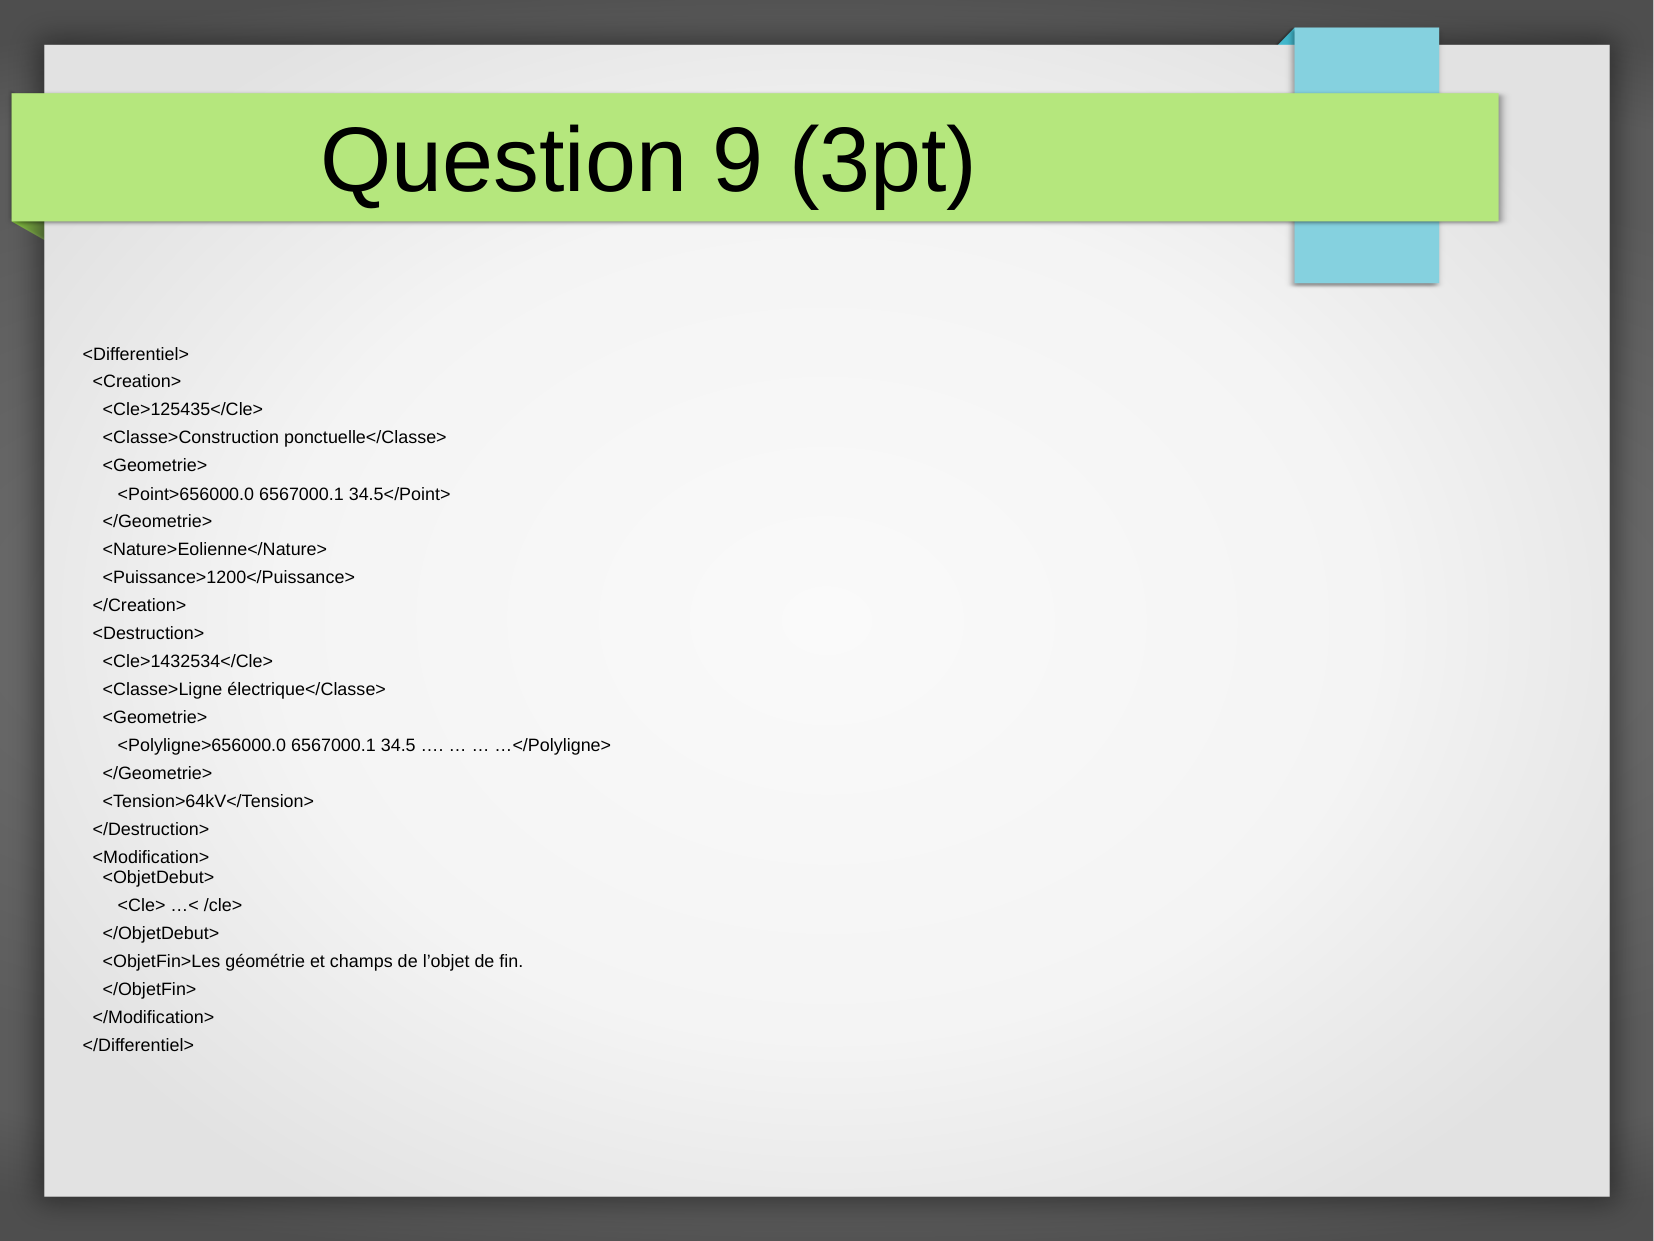

# Question 9 (3pt)
<Differentiel>
 <Creation>
 <Cle>125435</Cle>
 <Classe>Construction ponctuelle</Classe>
 <Geometrie>
 <Point>656000.0 6567000.1 34.5</Point>
 </Geometrie>
 <Nature>Eolienne</Nature>
 <Puissance>1200</Puissance>
 </Creation>
 <Destruction>
 <Cle>1432534</Cle>
 <Classe>Ligne électrique</Classe>
 <Geometrie>
 <Polyligne>656000.0 6567000.1 34.5 …. … … …</Polyligne>
 </Geometrie>
 <Tension>64kV</Tension>
 </Destruction>
 <Modification>
 <ObjetDebut>
 <Cle> …< /cle>
 </ObjetDebut>
 <ObjetFin>Les géométrie et champs de l’objet de fin.
 </ObjetFin>
 </Modification>
</Differentiel>